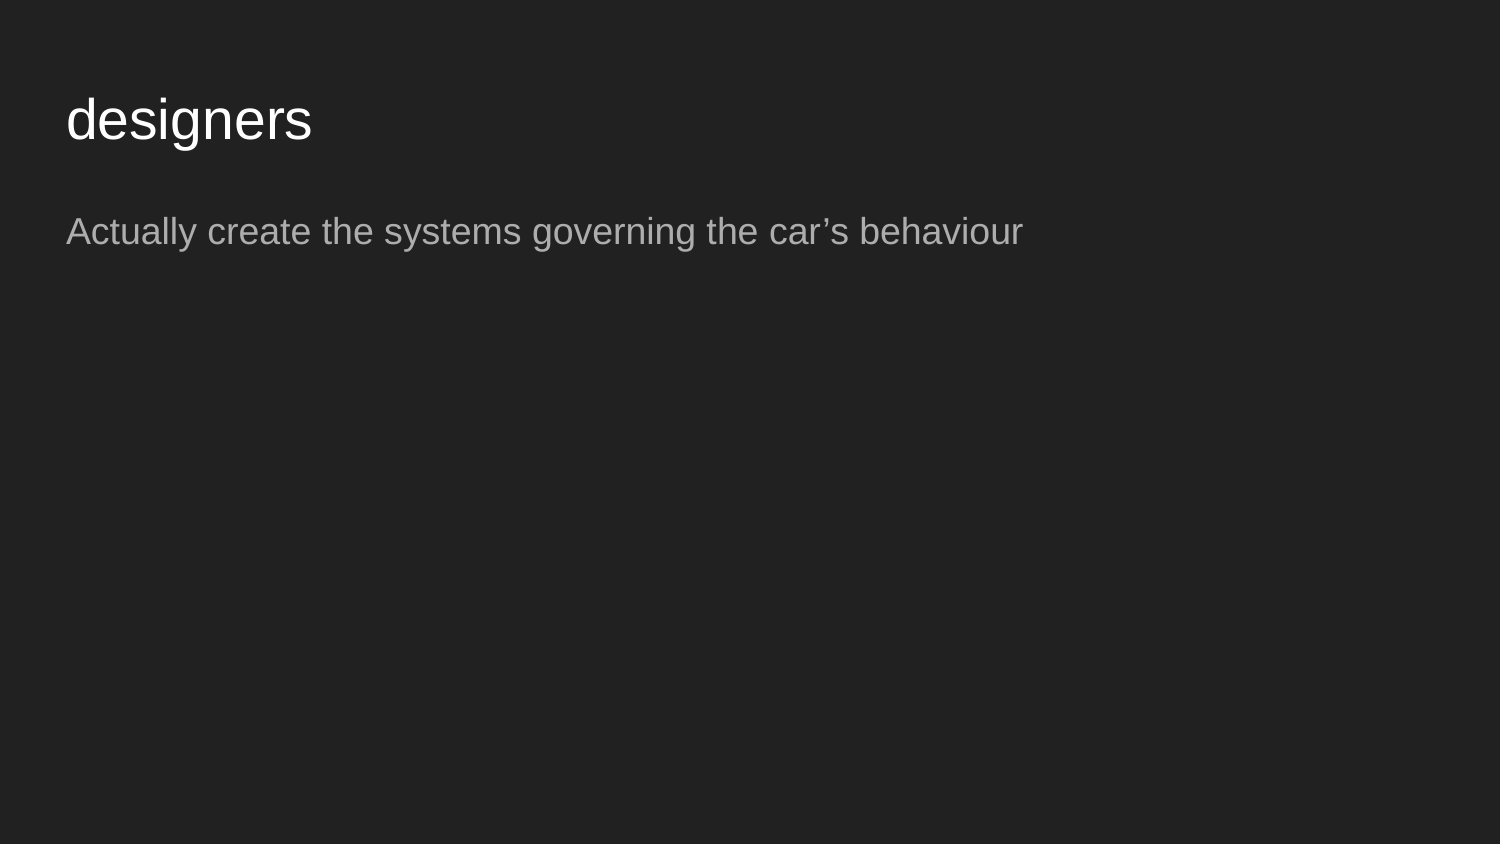

# designers
Actually create the systems governing the car’s behaviour